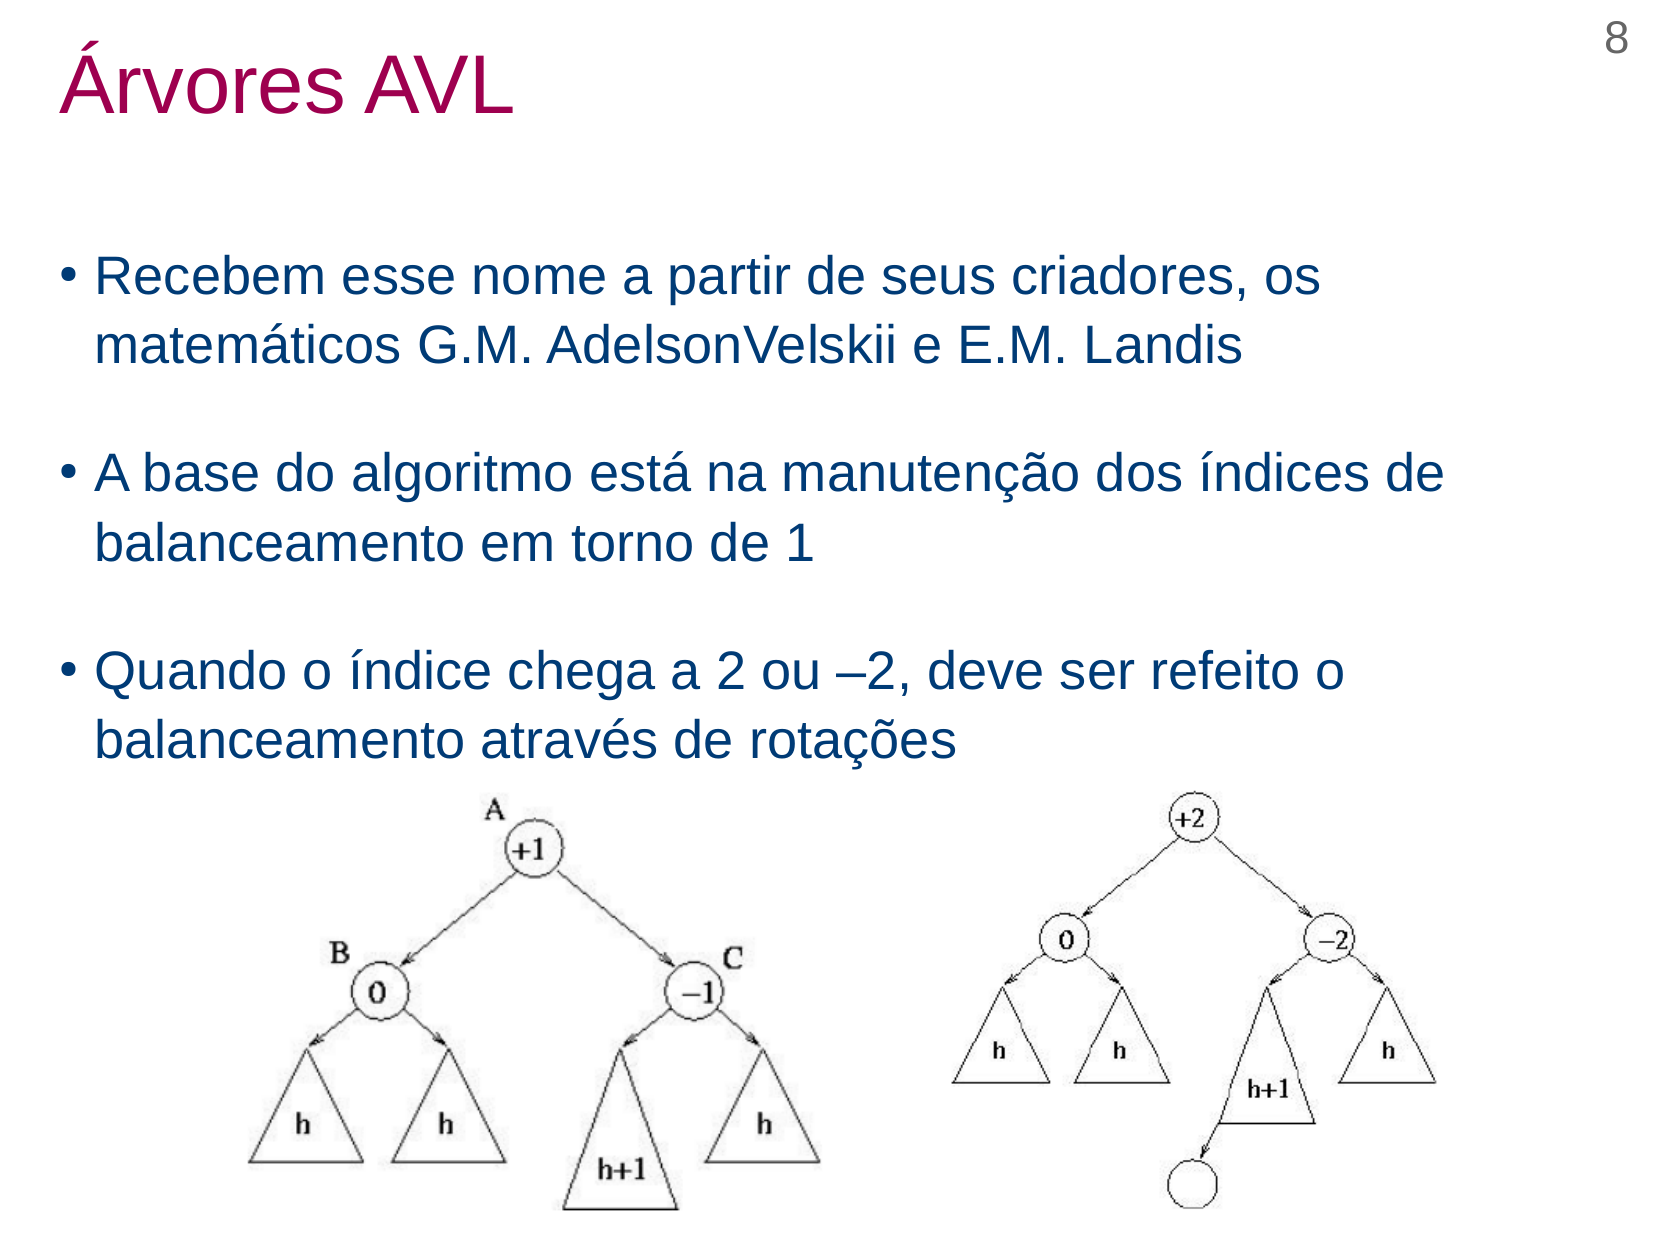

8
# Árvores AVL
Recebem esse nome a partir de seus criadores, os matemáticos G.M. Adelson­Velskii e E.M. Landis
A base do algoritmo está na manutenção dos índices de balanceamento em torno de 1
Quando o índice chega a 2 ou –2, deve ser refeito o balanceamento através de rotações